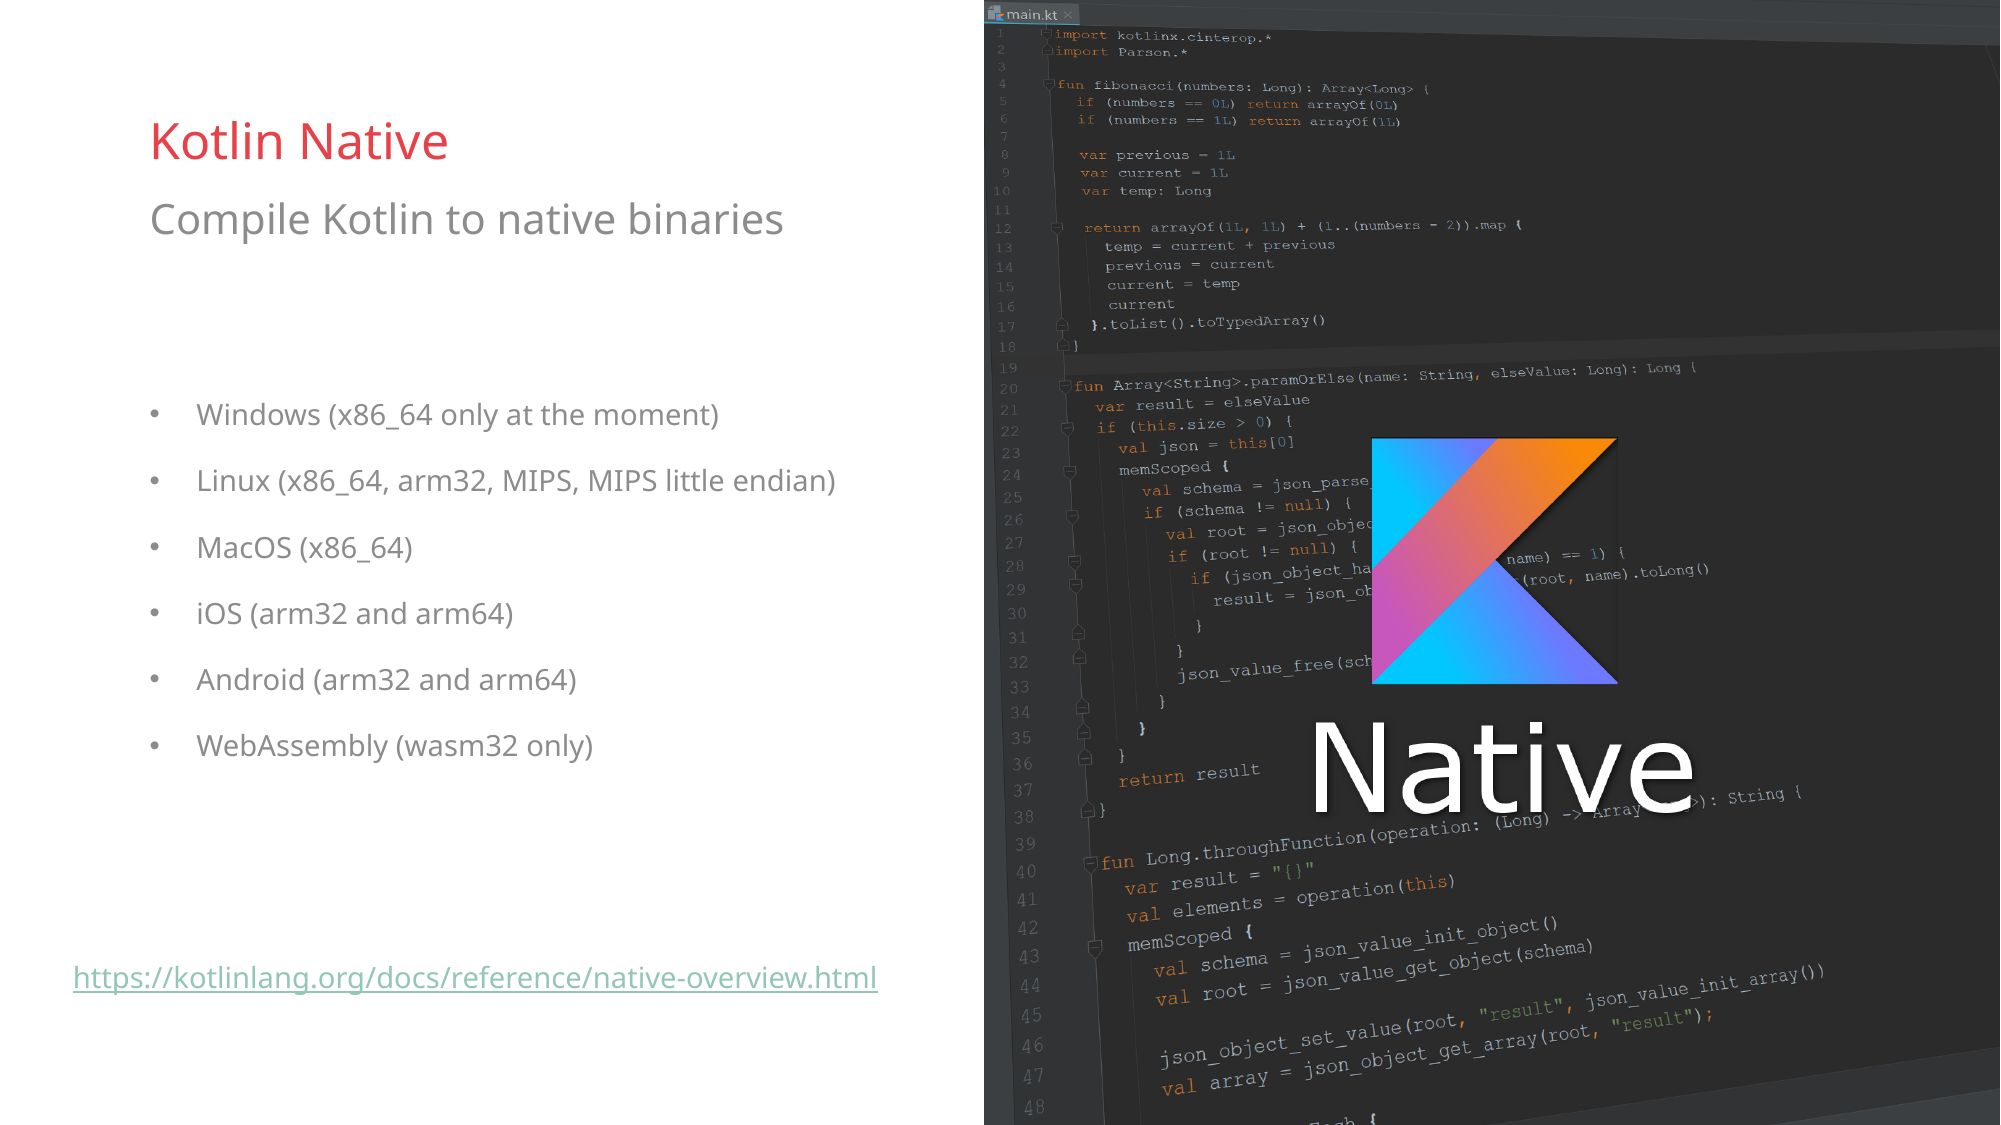

Kotlin Native
# Compile Kotlin to native binaries
Windows (x86_64 only at the moment)
Linux (x86_64, arm32, MIPS, MIPS little endian)
MacOS (x86_64)
iOS (arm32 and arm64)
Android (arm32 and arm64)
WebAssembly (wasm32 only)
https://kotlinlang.org/docs/reference/native-overview.html